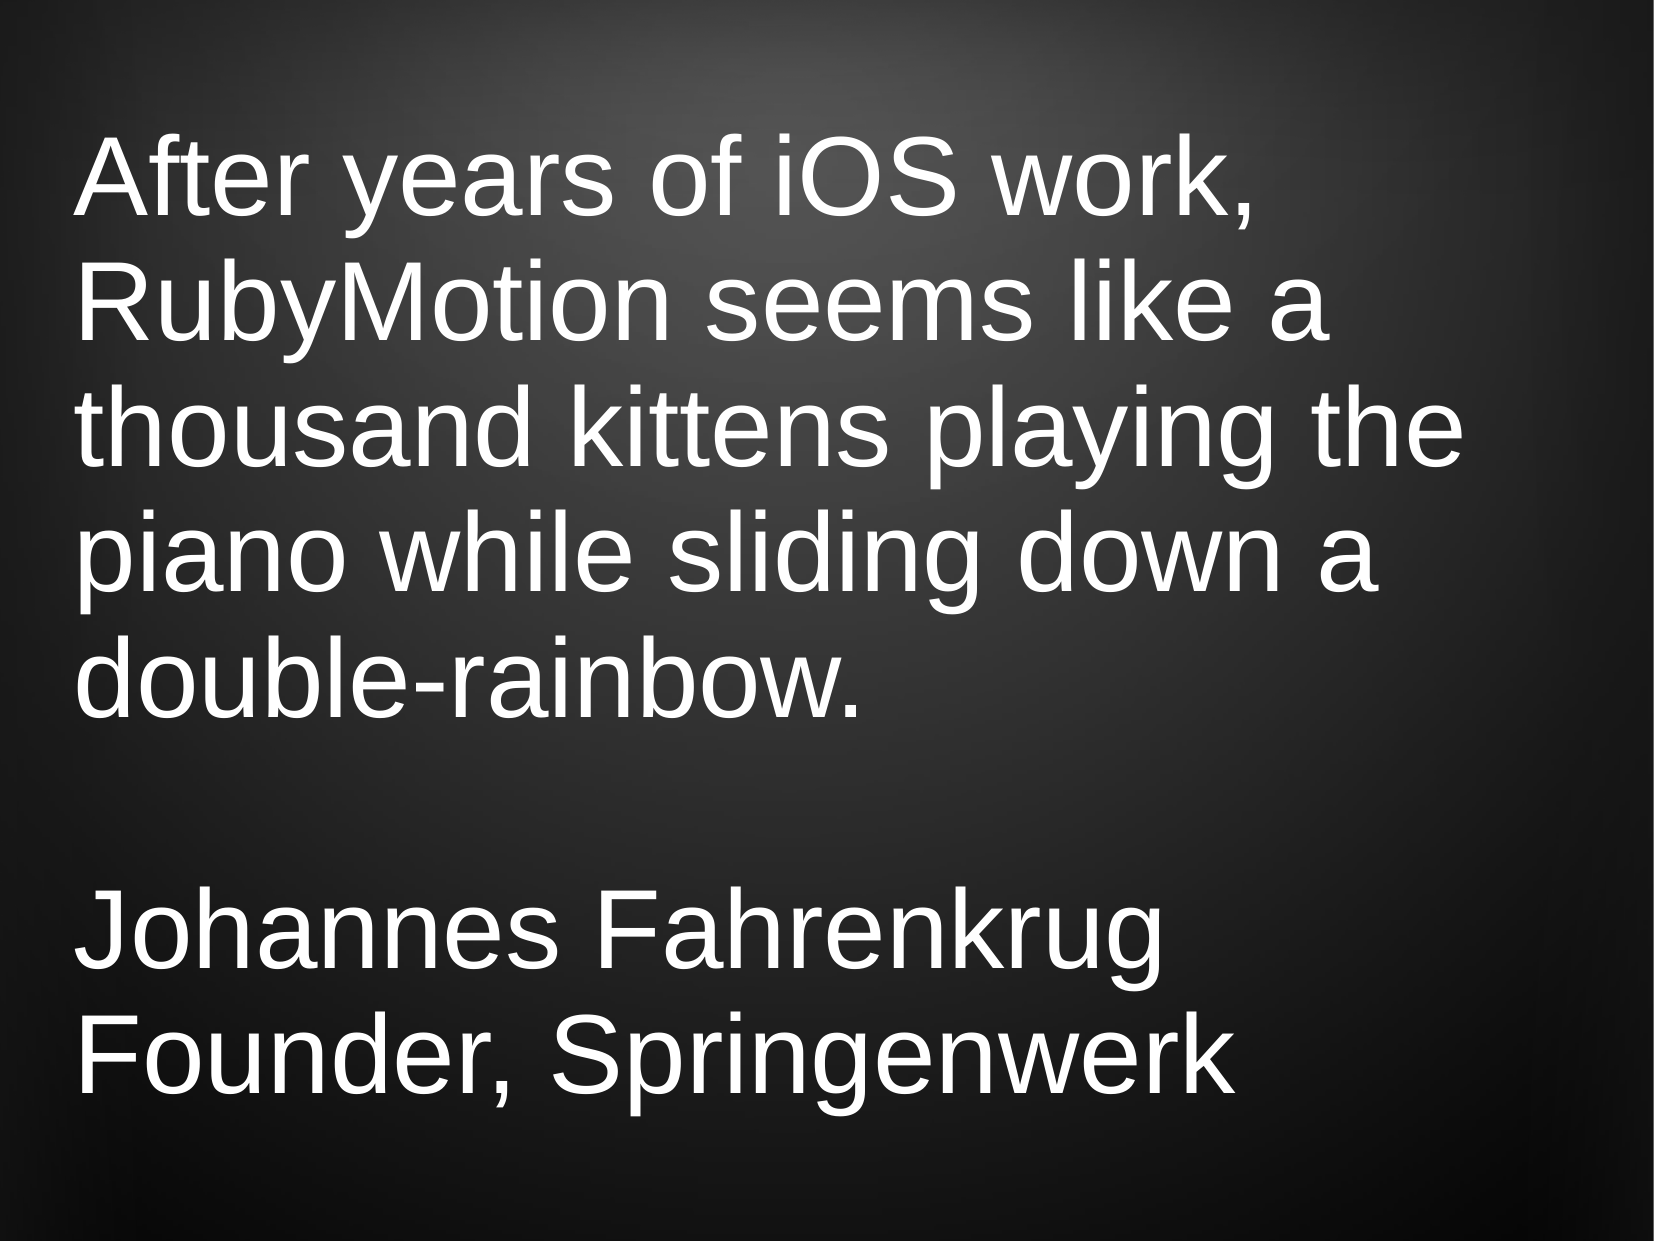

After years of iOS work, RubyMotion seems like a thousand kittens playing the piano while sliding down a double-rainbow.
Johannes Fahrenkrug
Founder, Springenwerk